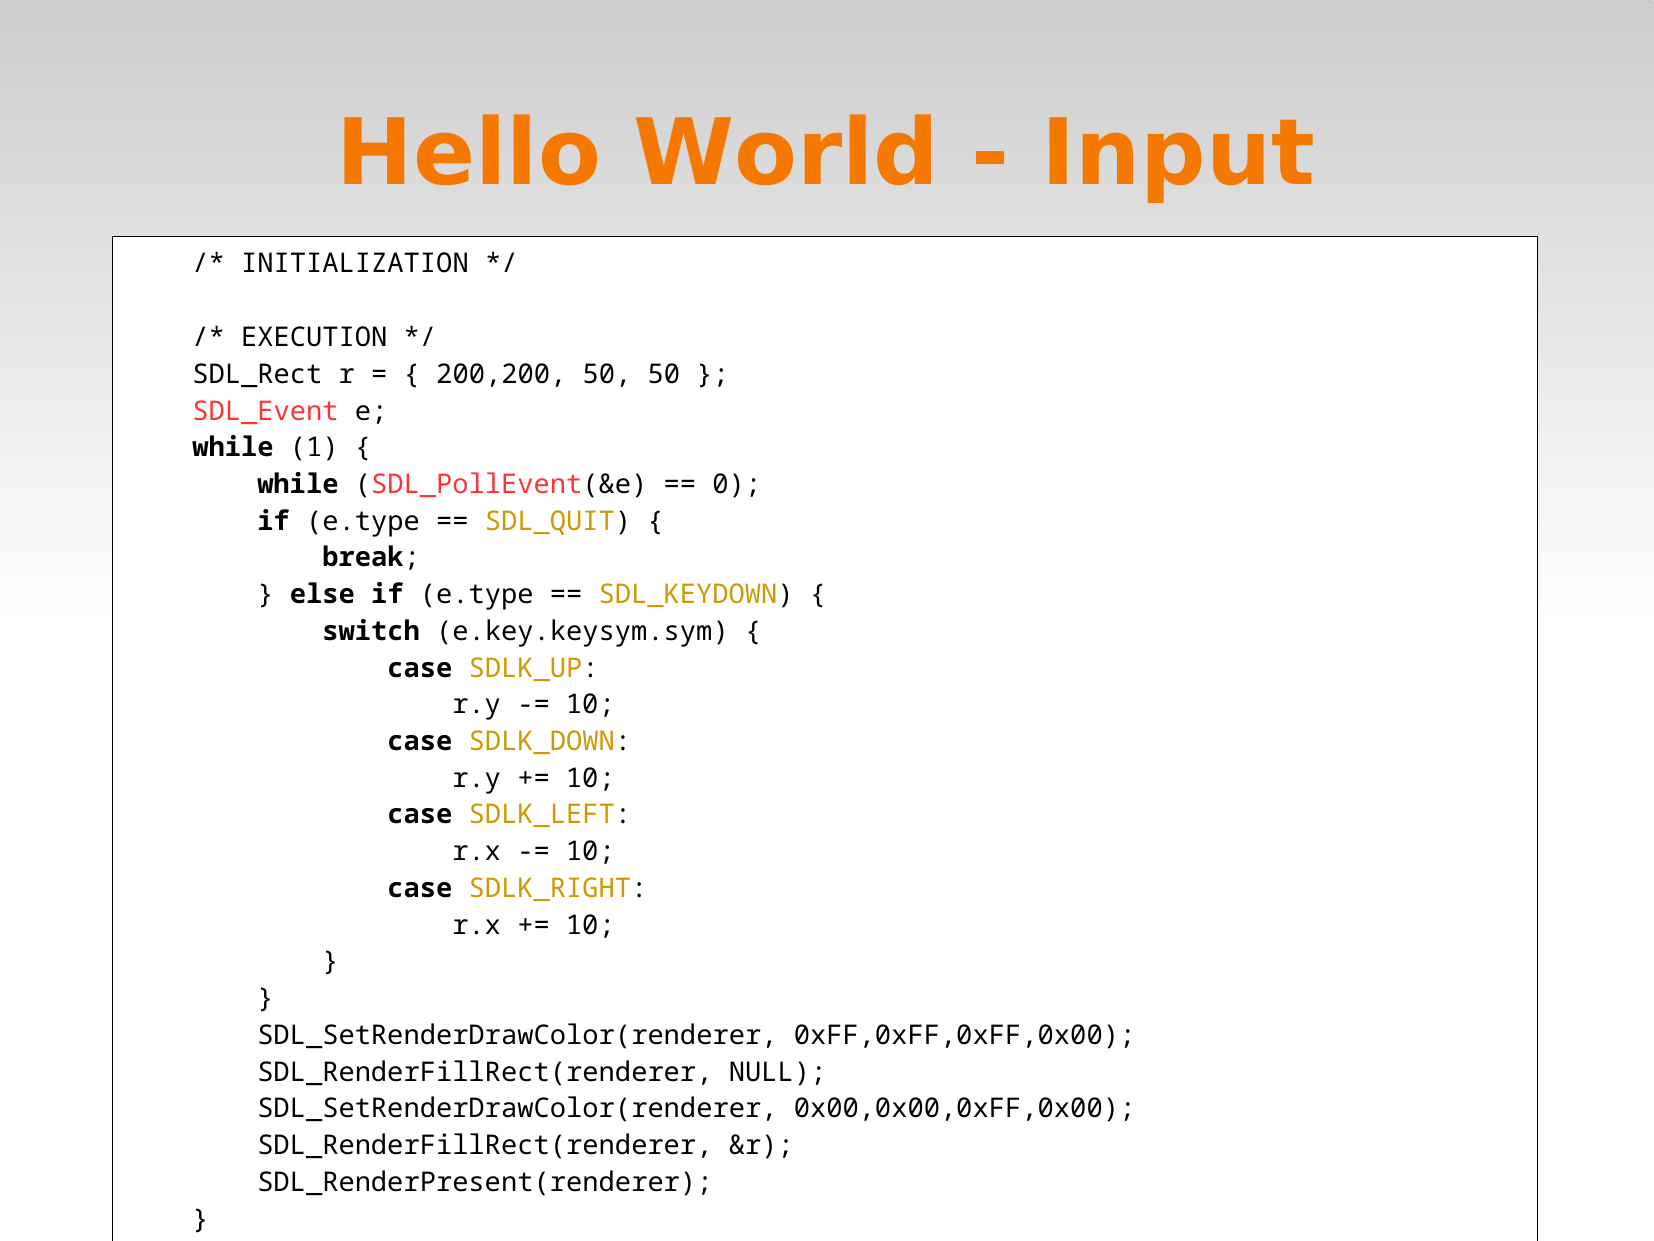

# Hello World - Input
 /* INITIALIZATION */
 /* EXECUTION */
 SDL_Rect r = { 200,200, 50, 50 };
 SDL_Event e;
 while (1) {
 while (SDL_PollEvent(&e) == 0);
 if (e.type == SDL_QUIT) {
 break;
 } else if (e.type == SDL_KEYDOWN) {
 switch (e.key.keysym.sym) {
 case SDLK_UP:
 r.y -= 10;
 case SDLK_DOWN:
 r.y += 10;
 case SDLK_LEFT:
 r.x -= 10;
 case SDLK_RIGHT:
 r.x += 10;
 }
 }
 SDL_SetRenderDrawColor(renderer, 0xFF,0xFF,0xFF,0x00);
 SDL_RenderFillRect(renderer, NULL);
 SDL_SetRenderDrawColor(renderer, 0x00,0x00,0xFF,0x00);
 SDL_RenderFillRect(renderer, &r);
 SDL_RenderPresent(renderer);
 }
 /* FINALIZATION */